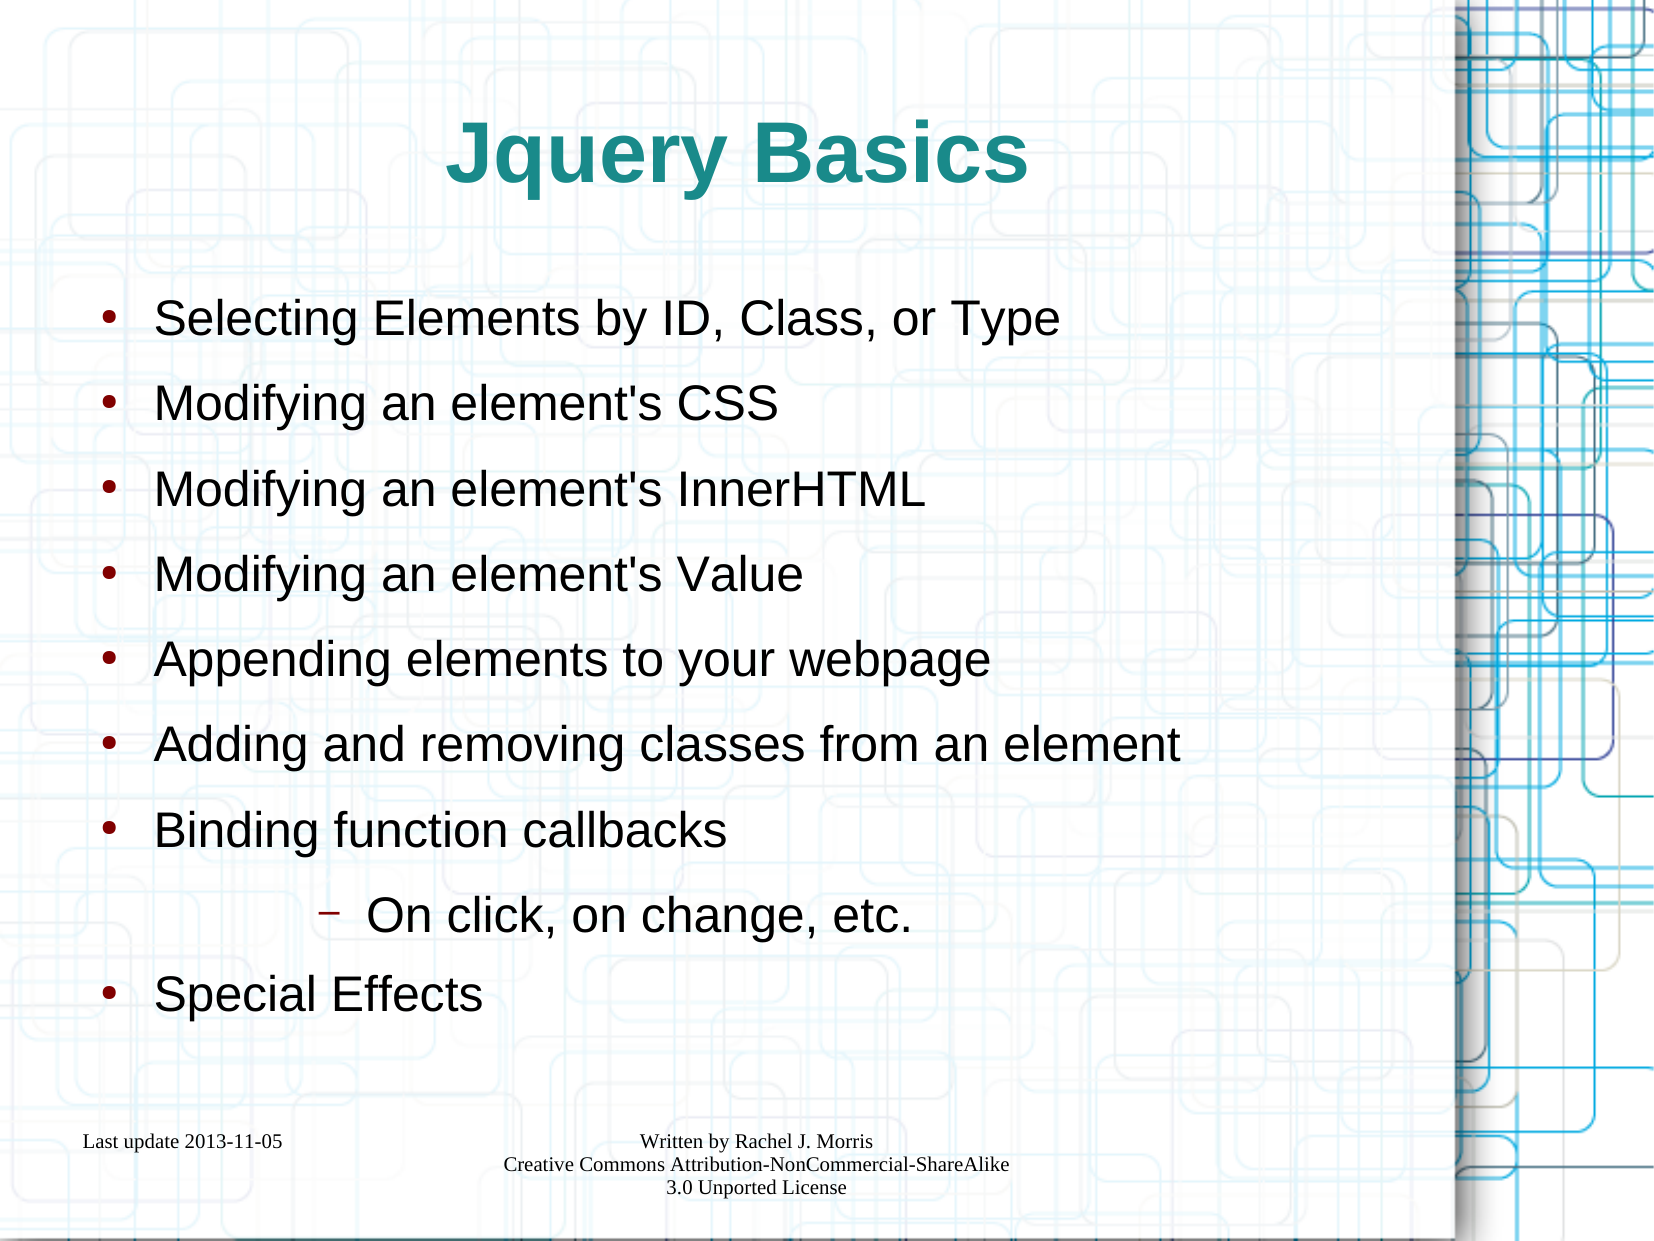

# Jquery Basics
Selecting Elements by ID, Class, or Type
Modifying an element's CSS
Modifying an element's InnerHTML
Modifying an element's Value
Appending elements to your webpage
Adding and removing classes from an element
Binding function callbacks
On click, on change, etc.
Special Effects